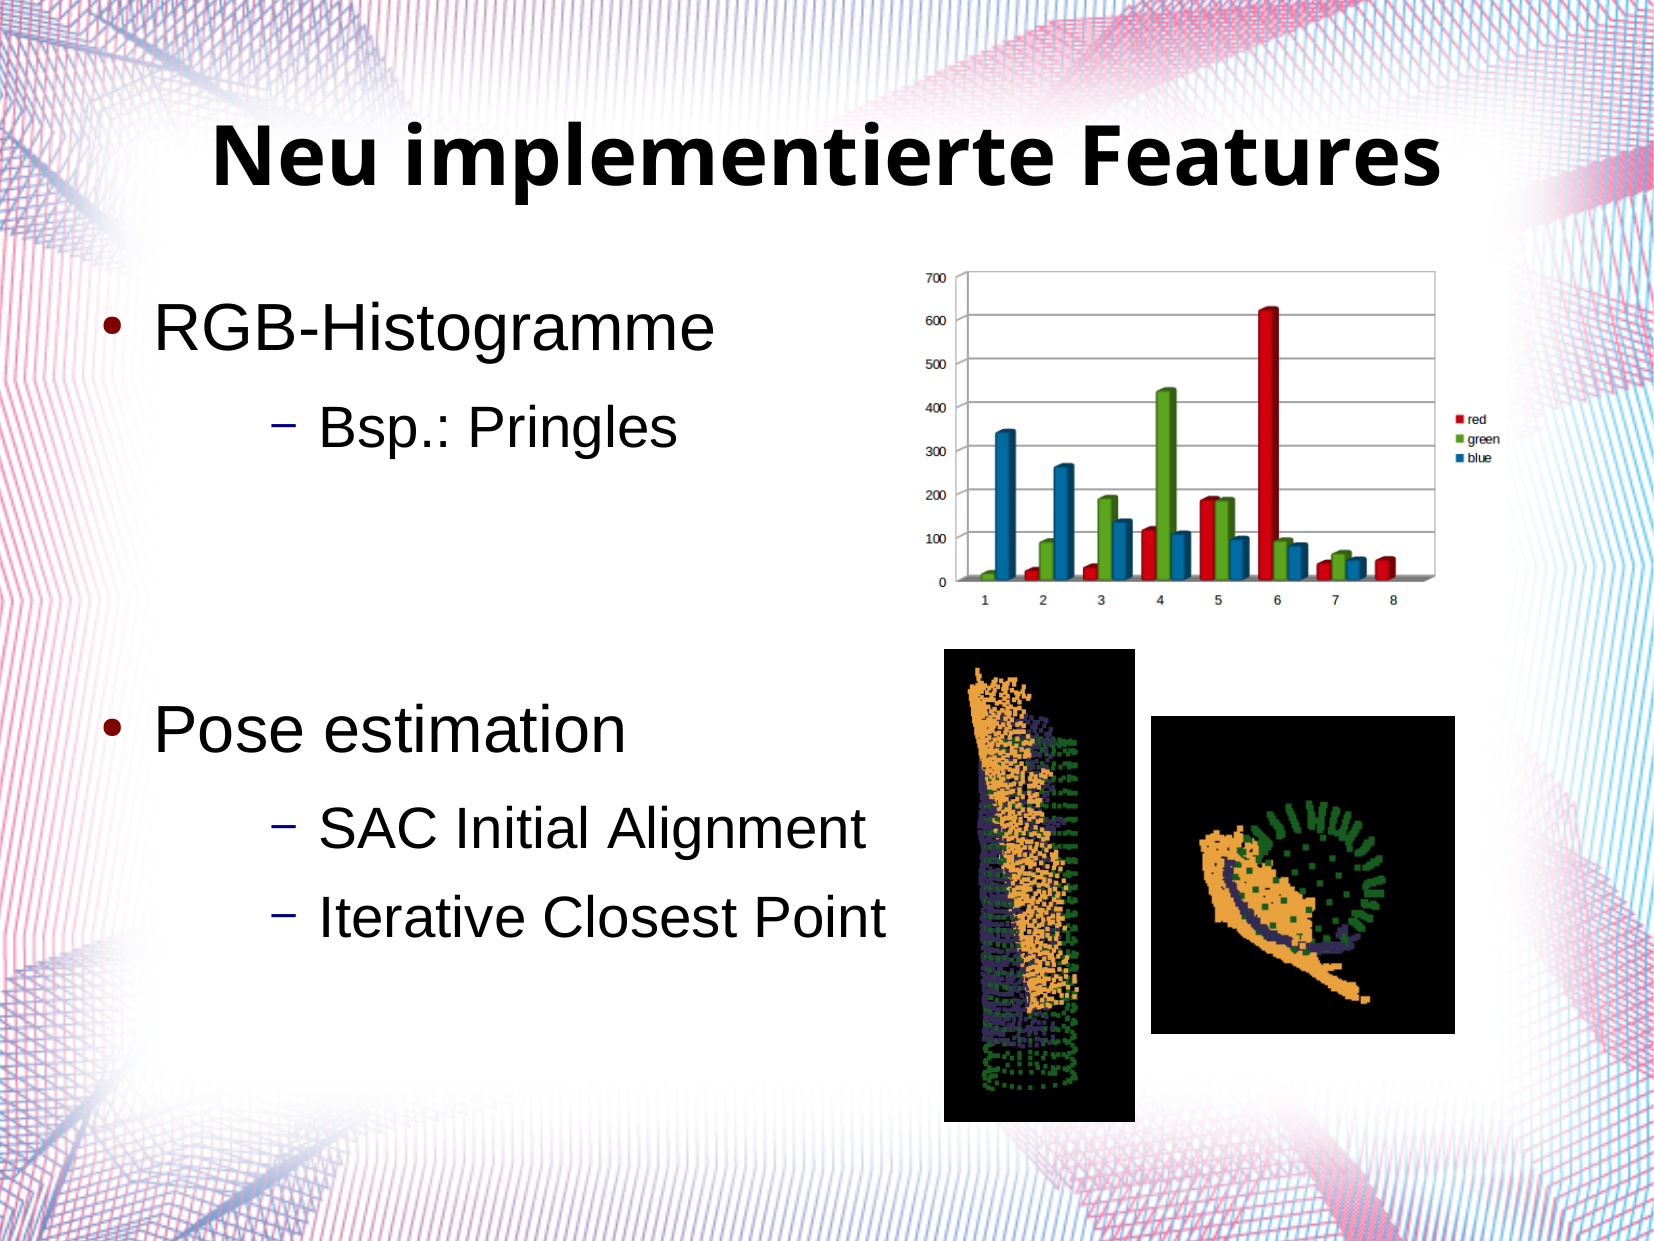

# Neu implementierte Features
RGB-Histogramme
Bsp.: Pringles
Pose estimation
SAC Initial Alignment
Iterative Closest Point